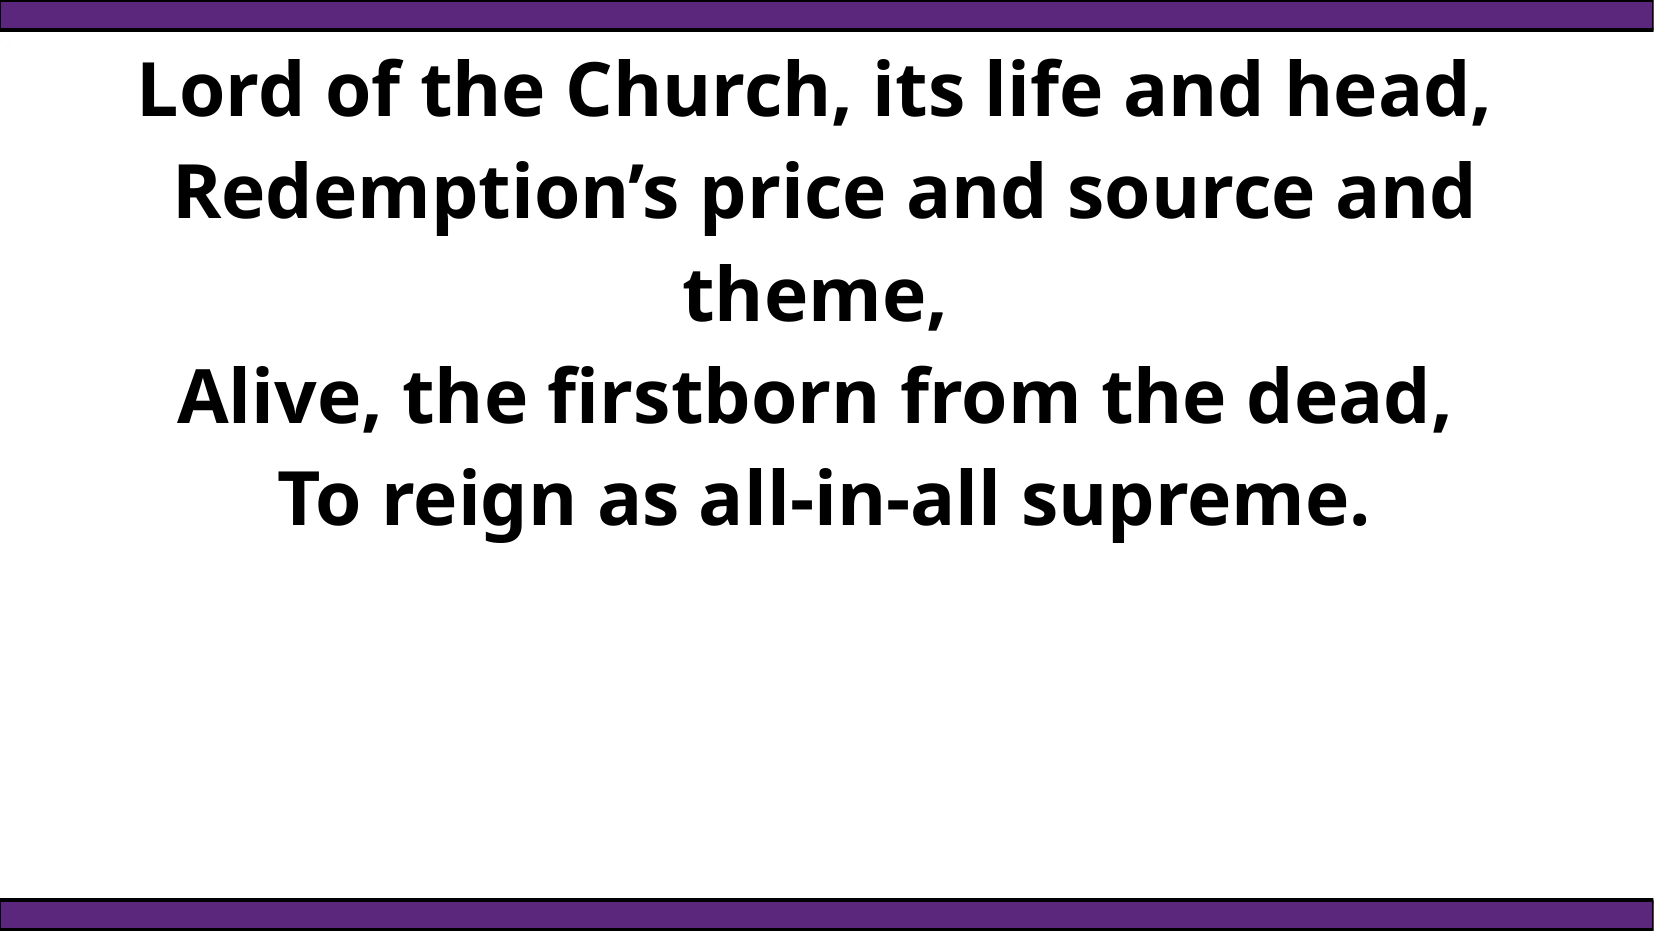

Lord of the Church, its life and head,
Redemption’s price and source and theme,
Alive, the firstborn from the dead,
To reign as all-in-all supreme.